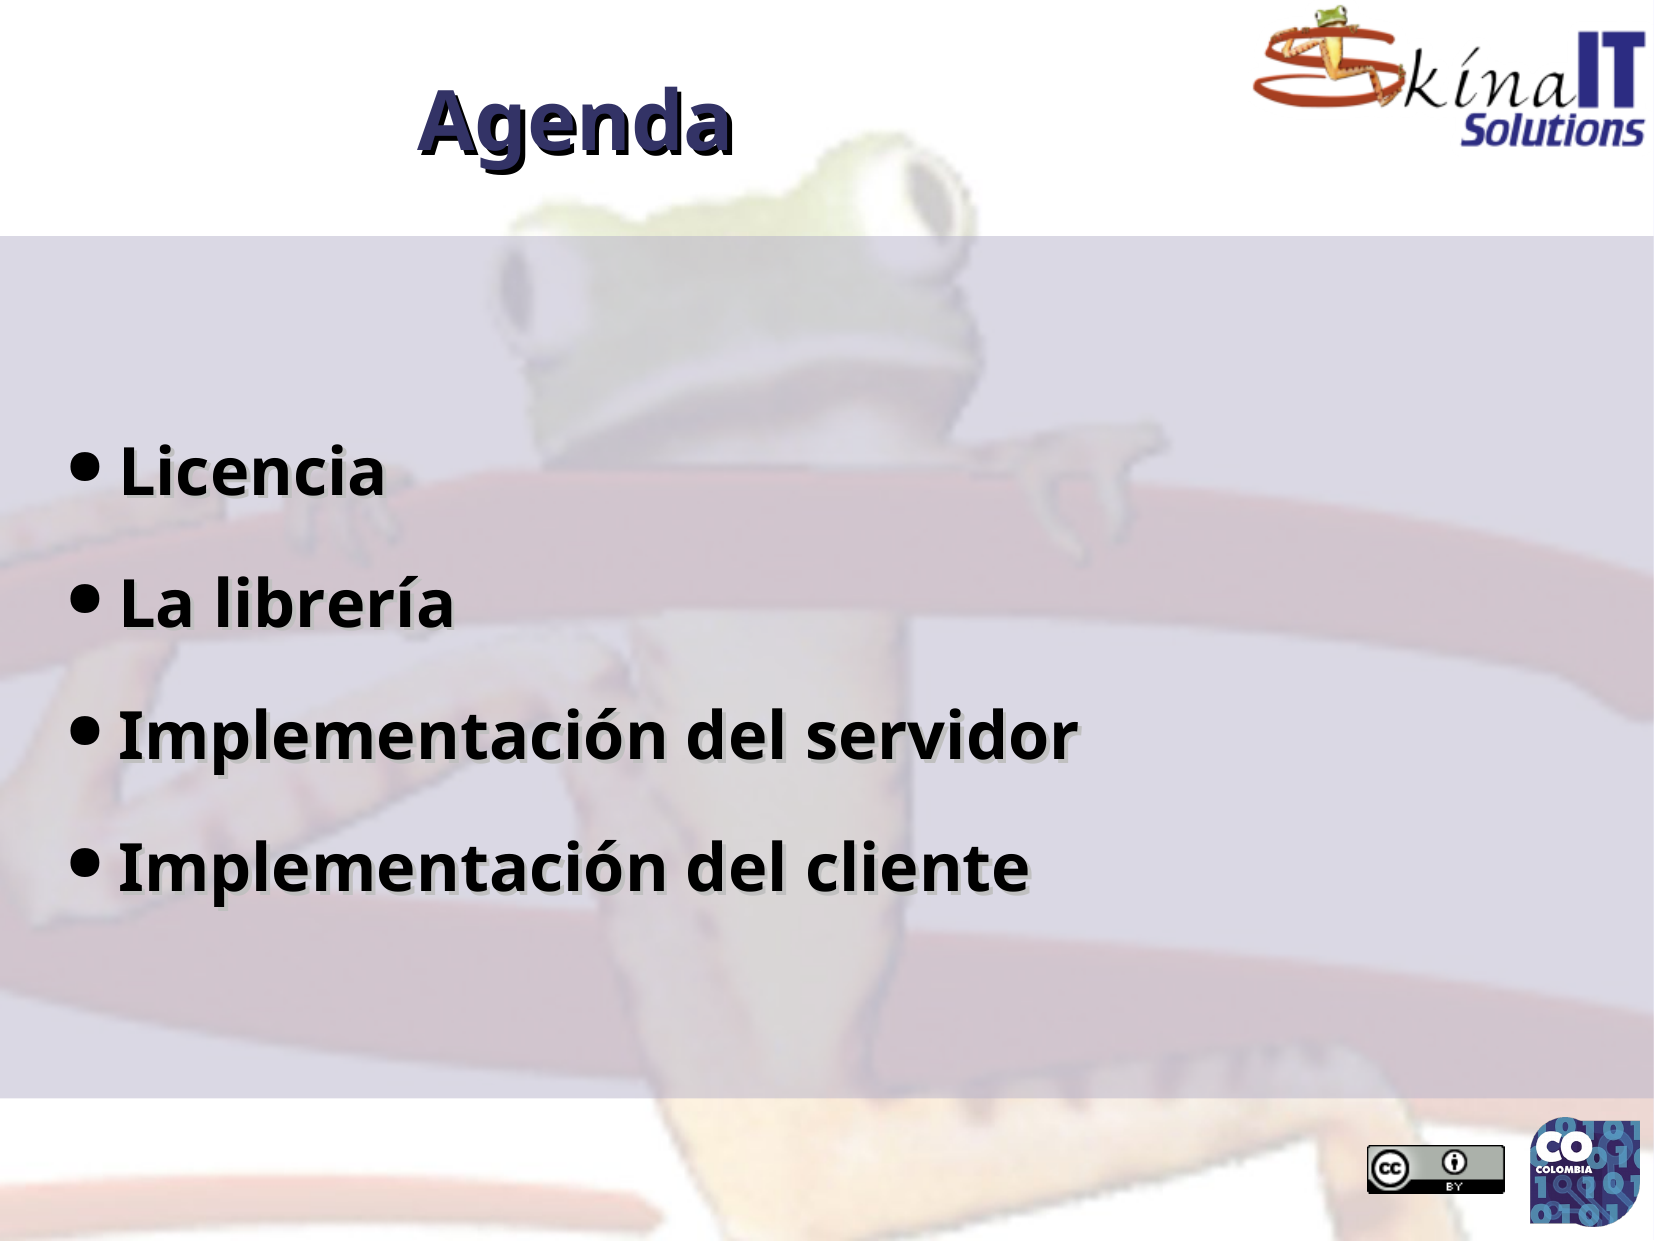

# Agenda
Licencia
La librería
Implementación del servidor
Implementación del cliente